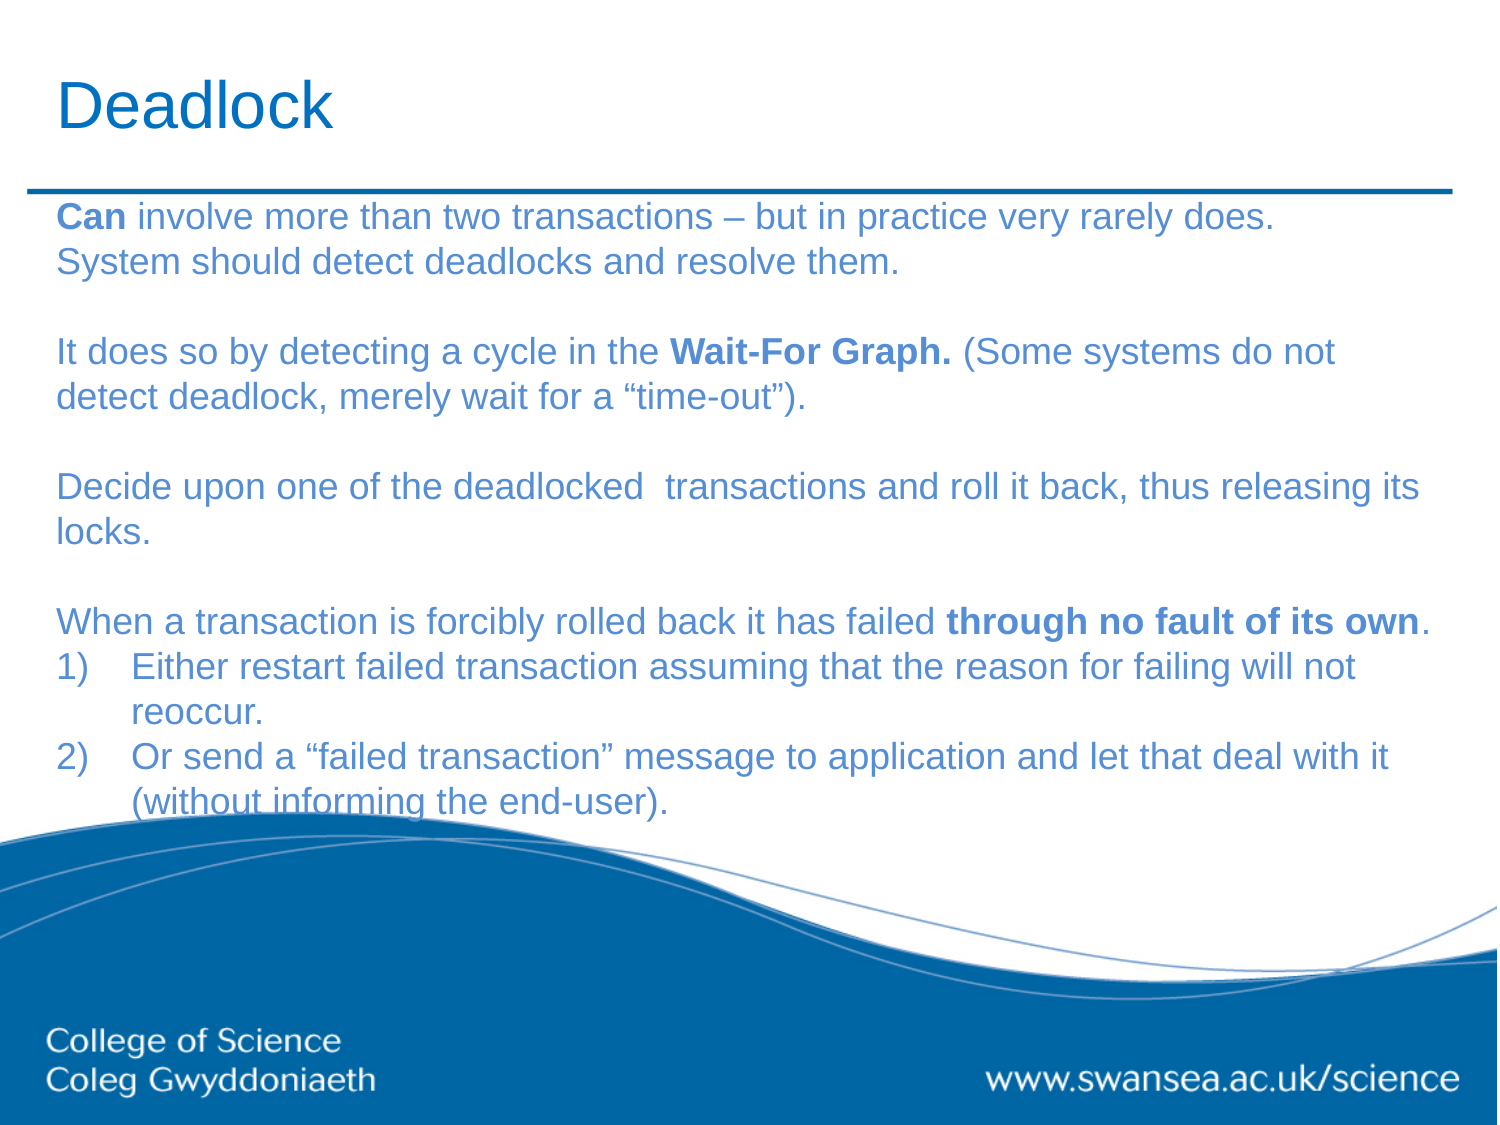

Deadlock
Can involve more than two transactions – but in practice very rarely does.
System should detect deadlocks and resolve them.
It does so by detecting a cycle in the Wait-For Graph. (Some systems do not detect deadlock, merely wait for a “time-out”).
Decide upon one of the deadlocked transactions and roll it back, thus releasing its locks.
When a transaction is forcibly rolled back it has failed through no fault of its own.
Either restart failed transaction assuming that the reason for failing will not reoccur.
Or send a “failed transaction” message to application and let that deal with it (without informing the end-user).